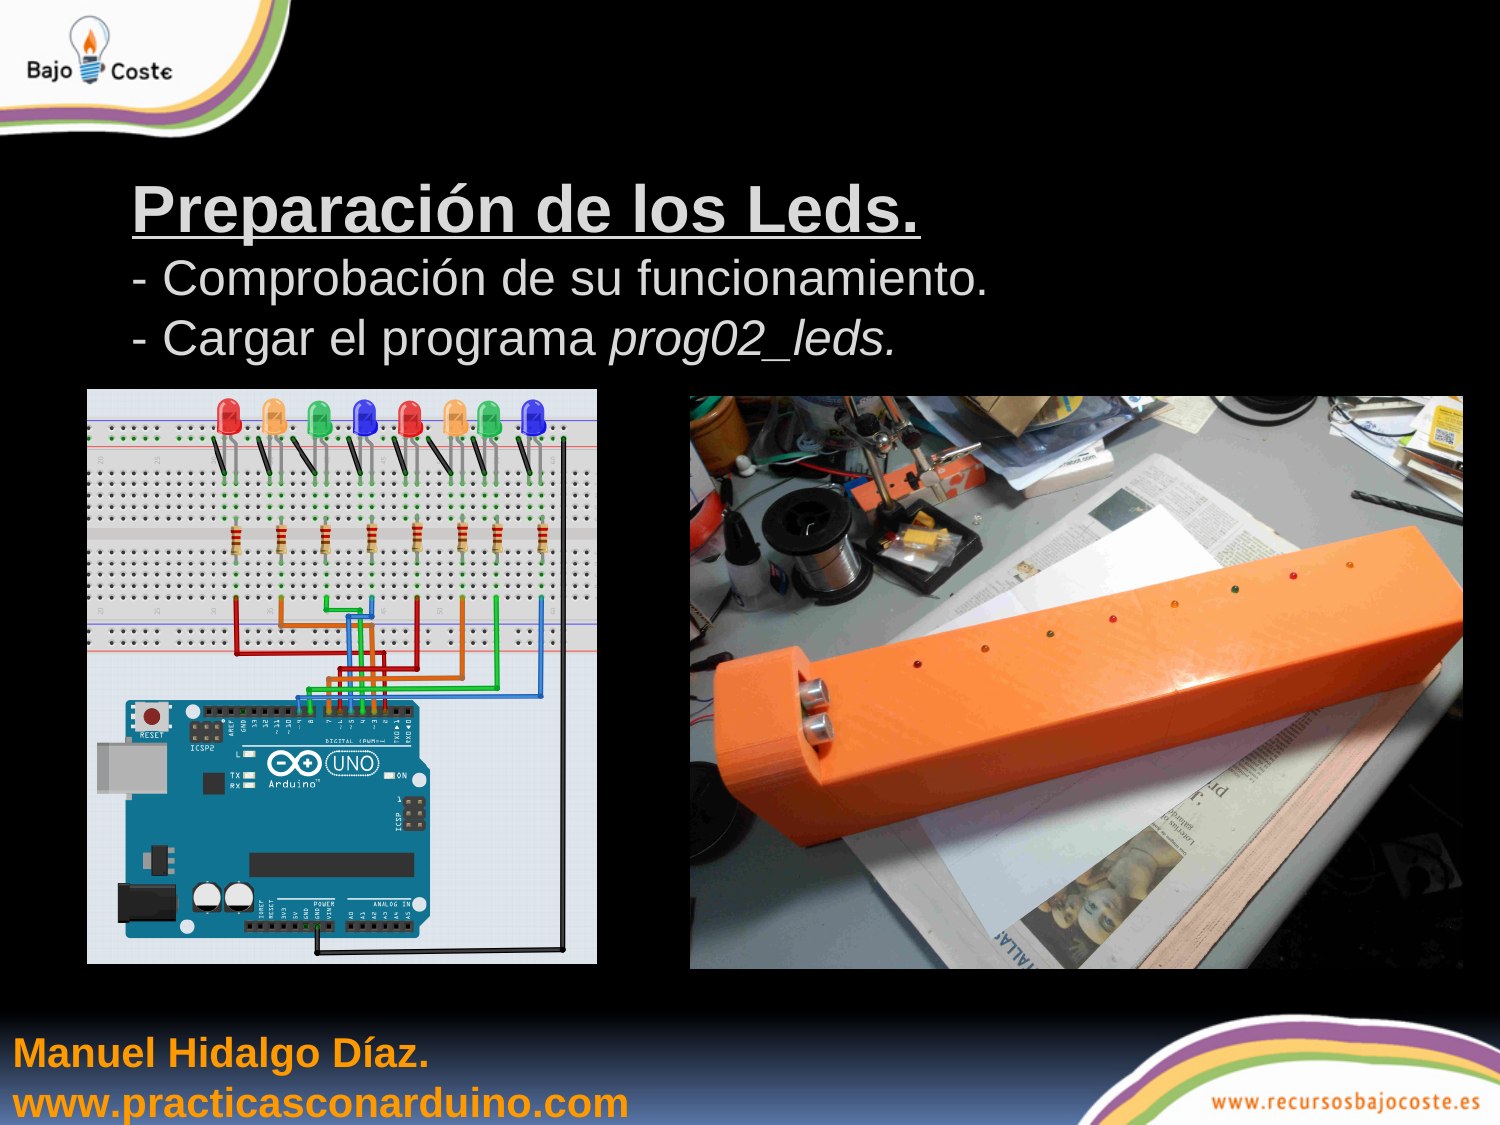

Preparación de los Leds.
- Comprobación de su funcionamiento.
- Cargar el programa prog02_leds.
Manuel Hidalgo Díaz.
www.practicasconarduino.com